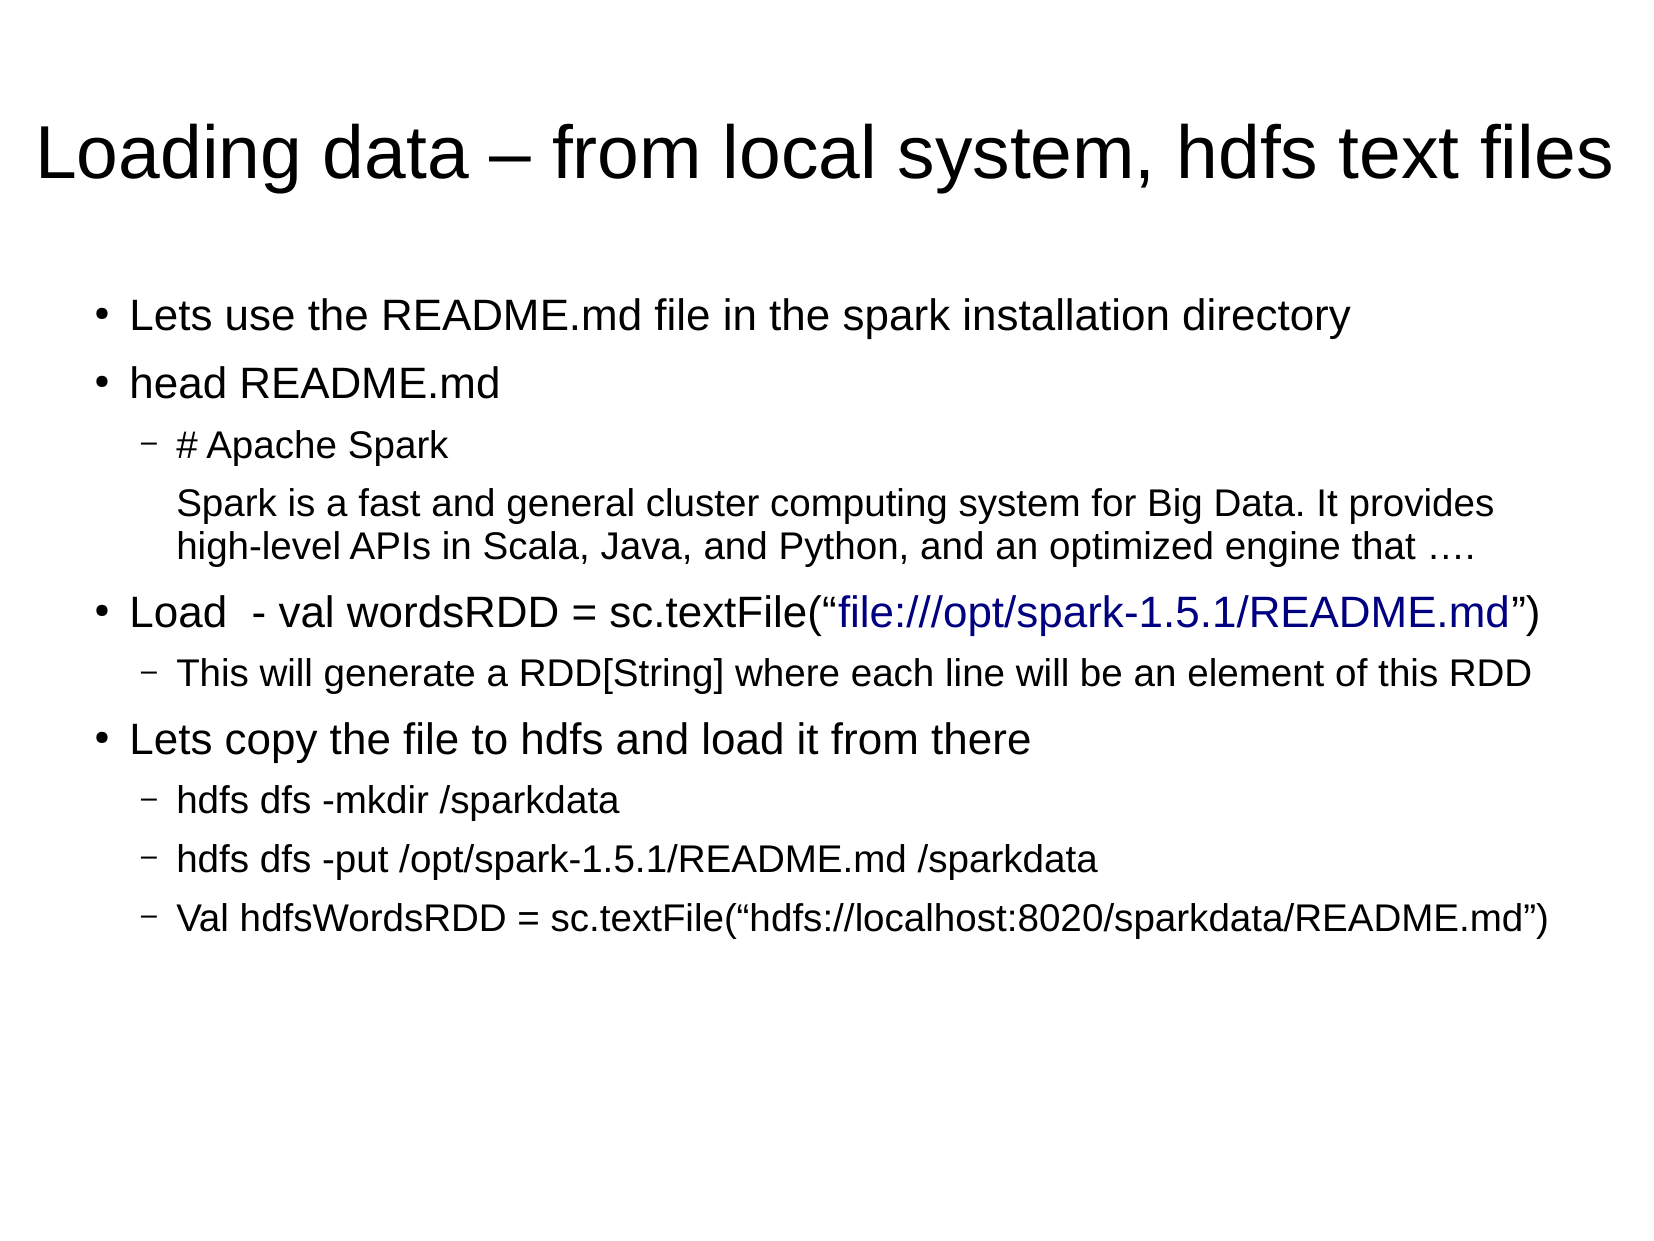

# Loading data – from local system, hdfs text files
Lets use the README.md file in the spark installation directory
head README.md
# Apache Spark
Spark is a fast and general cluster computing system for Big Data. It provides high-level APIs in Scala, Java, and Python, and an optimized engine that ….
Load - val wordsRDD = sc.textFile(“file:///opt/spark-1.5.1/README.md”)
This will generate a RDD[String] where each line will be an element of this RDD
Lets copy the file to hdfs and load it from there
hdfs dfs -mkdir /sparkdata
hdfs dfs -put /opt/spark-1.5.1/README.md /sparkdata
Val hdfsWordsRDD = sc.textFile(“hdfs://localhost:8020/sparkdata/README.md”)